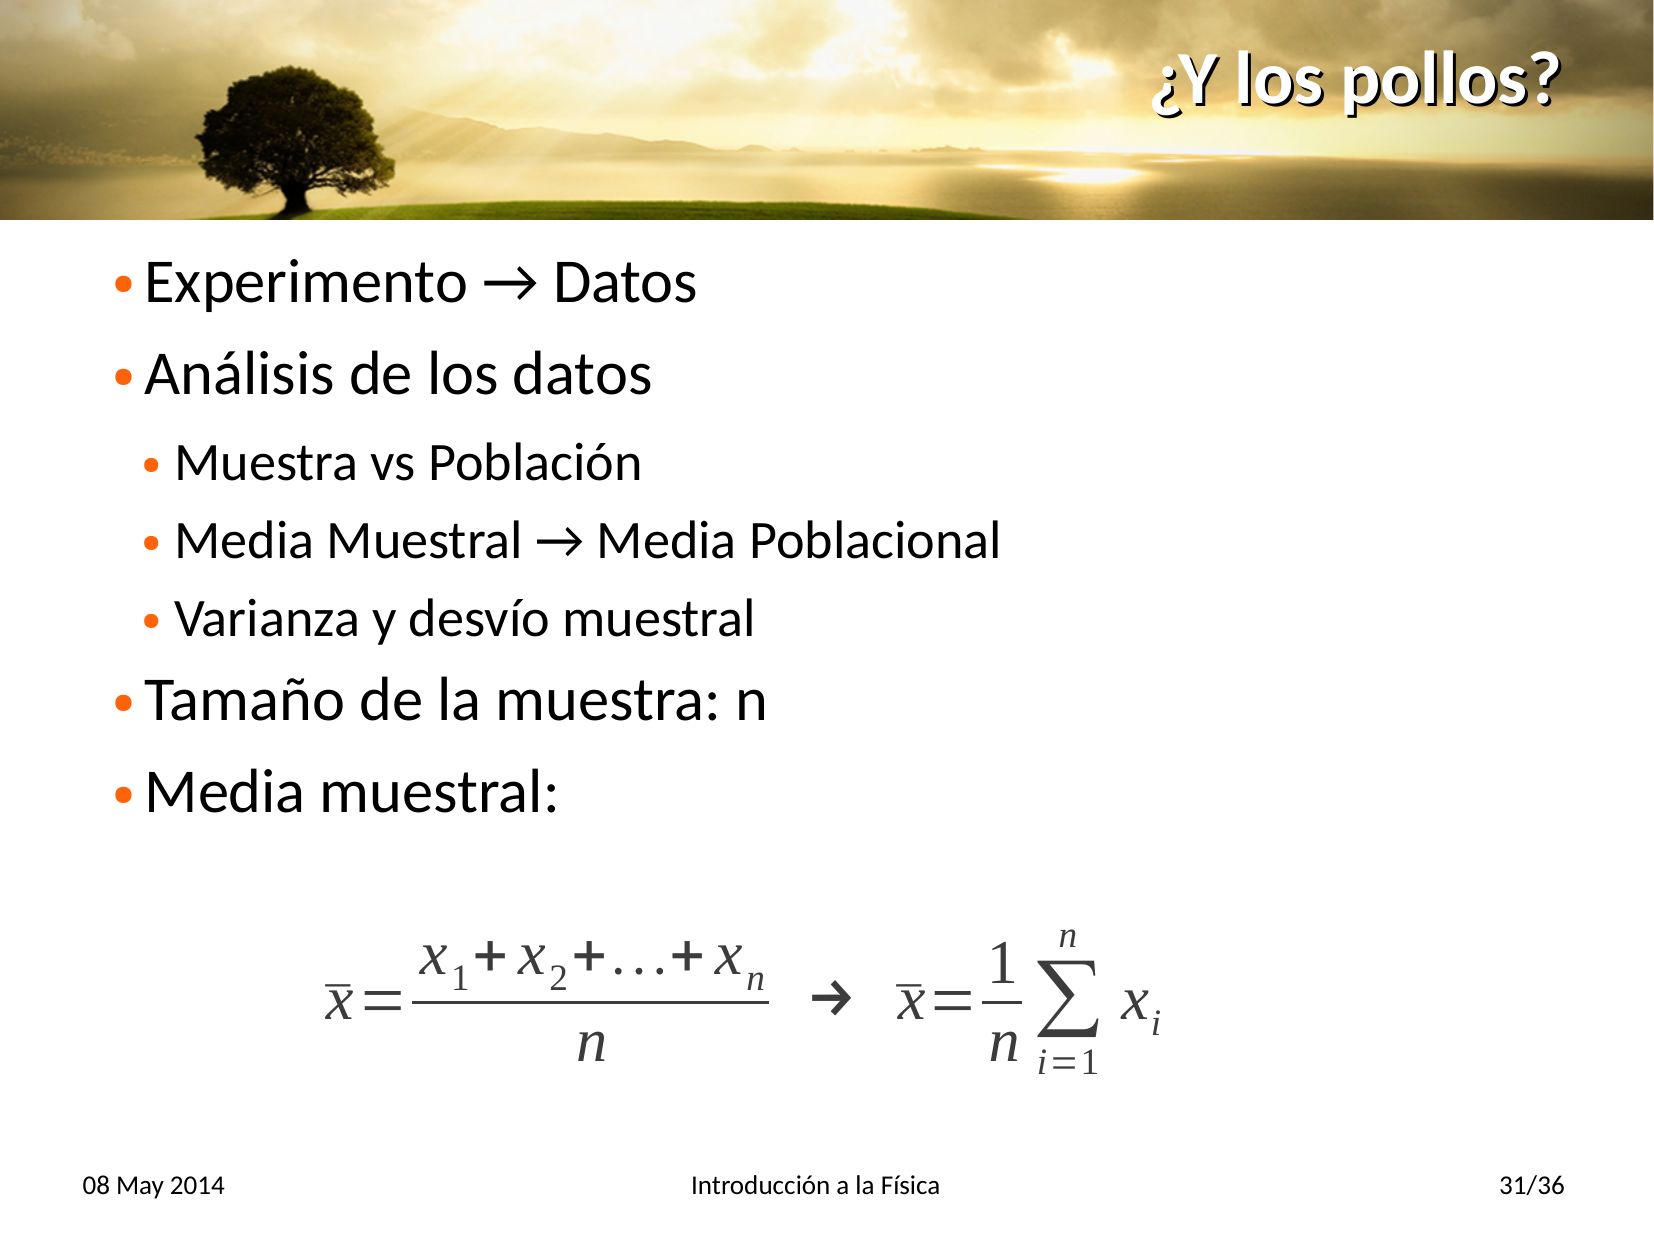

# ¿Y los pollos?
Experimento → Datos
Análisis de los datos
Muestra vs Población
Media Muestral → Media Poblacional
Varianza y desvío muestral
Tamaño de la muestra: n
Media muestral:
08 May 2014
Introducción a la Física
31